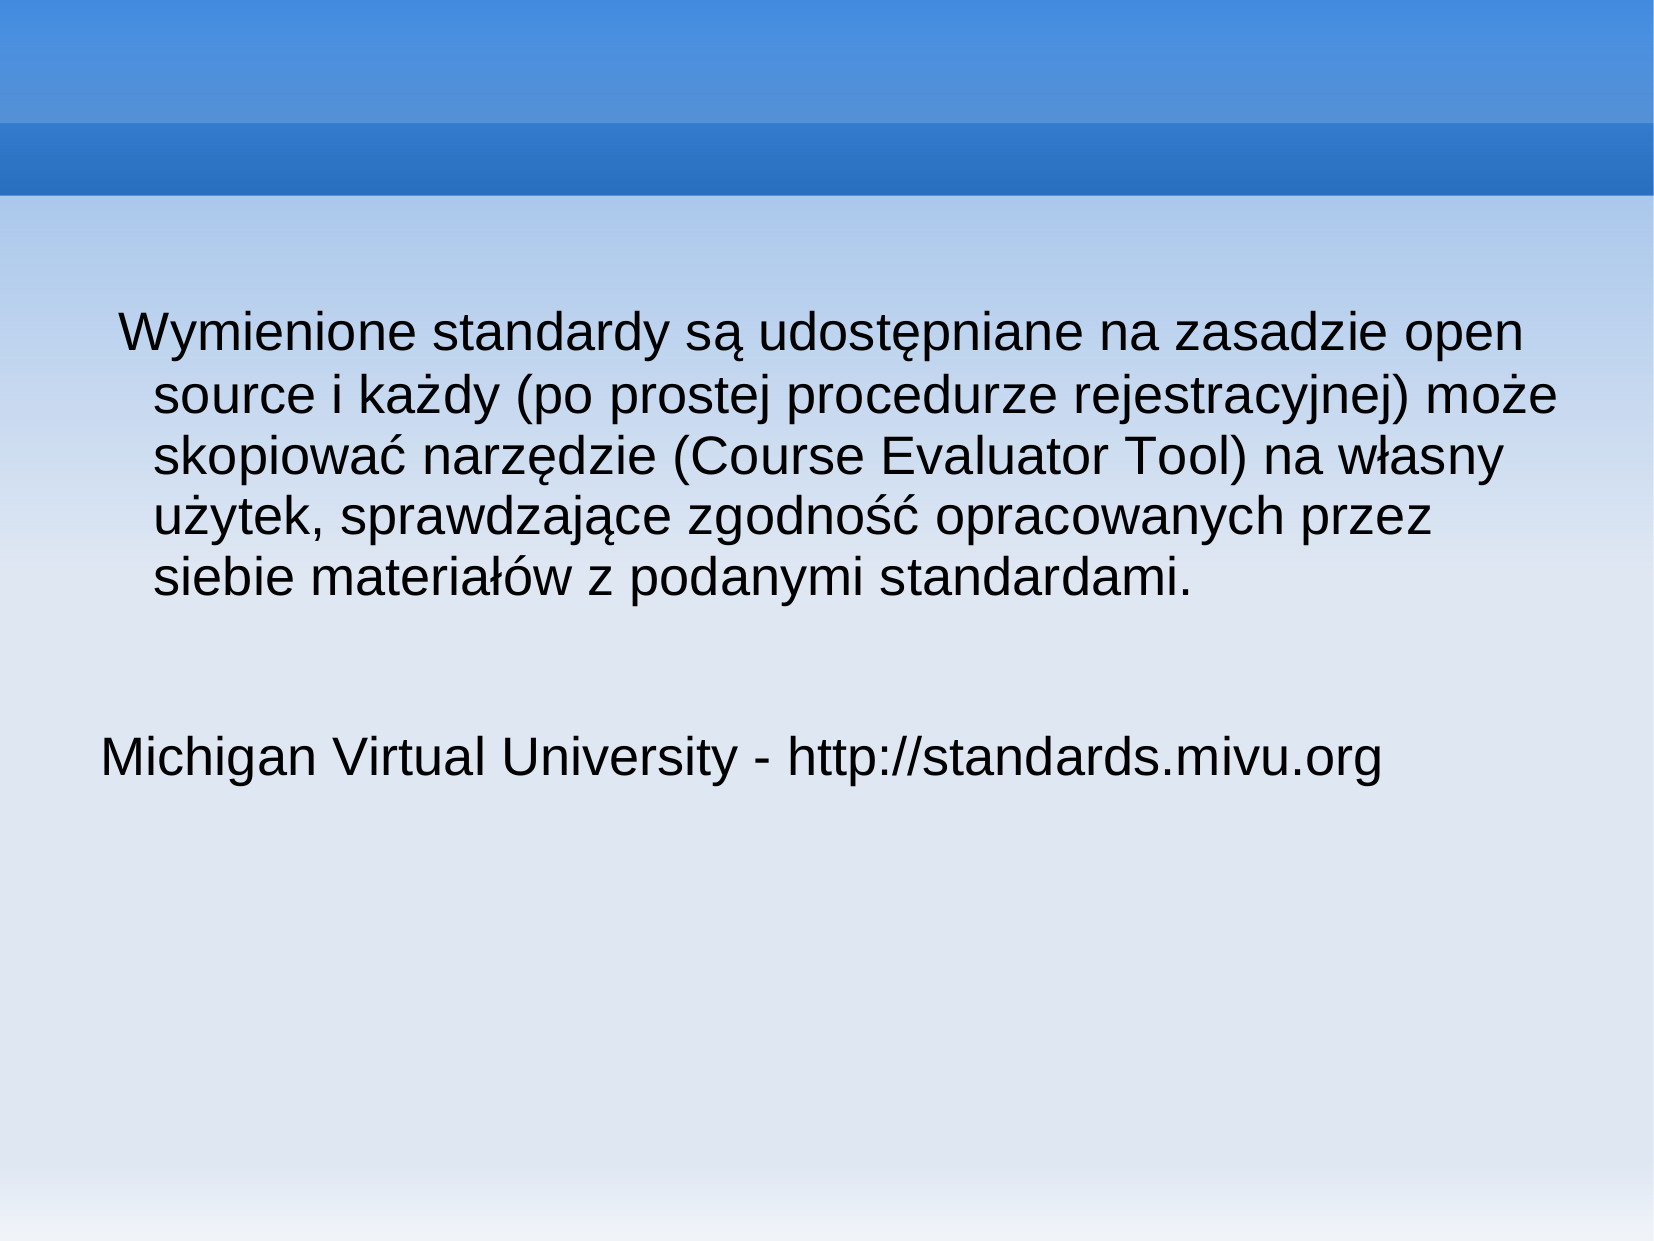

#
 Wymienione standardy są udostępniane na zasadzie open source i każdy (po prostej procedurze rejestracyjnej) może skopiować narzędzie (Course Evaluator Tool) na własny użytek, sprawdzające zgodność opracowanych przez siebie materiałów z podanymi standardami.
Michigan Virtual University - http://standards.mivu.org